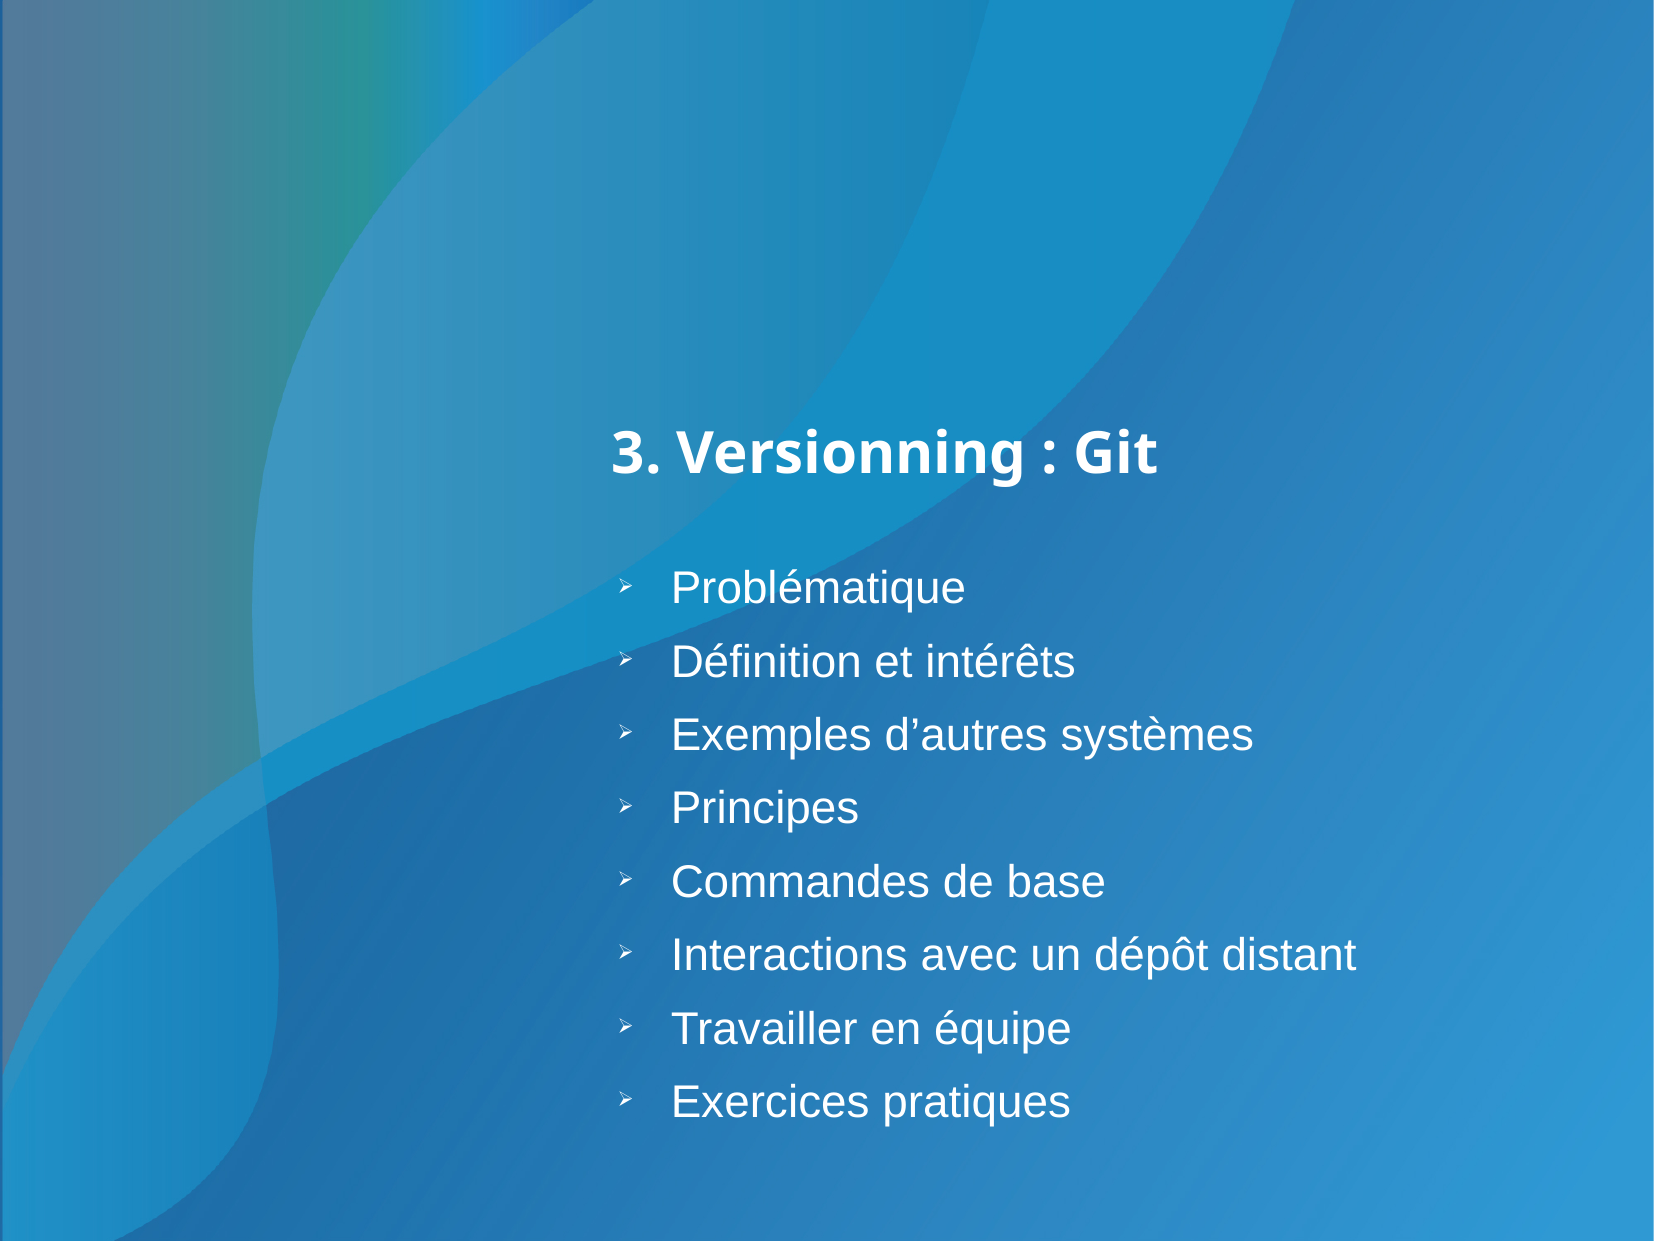

# 3. Versionning : Git
Problématique
Définition et intérêts
Exemples d’autres systèmes
Principes
Commandes de base
Interactions avec un dépôt distant
Travailler en équipe
Exercices pratiques